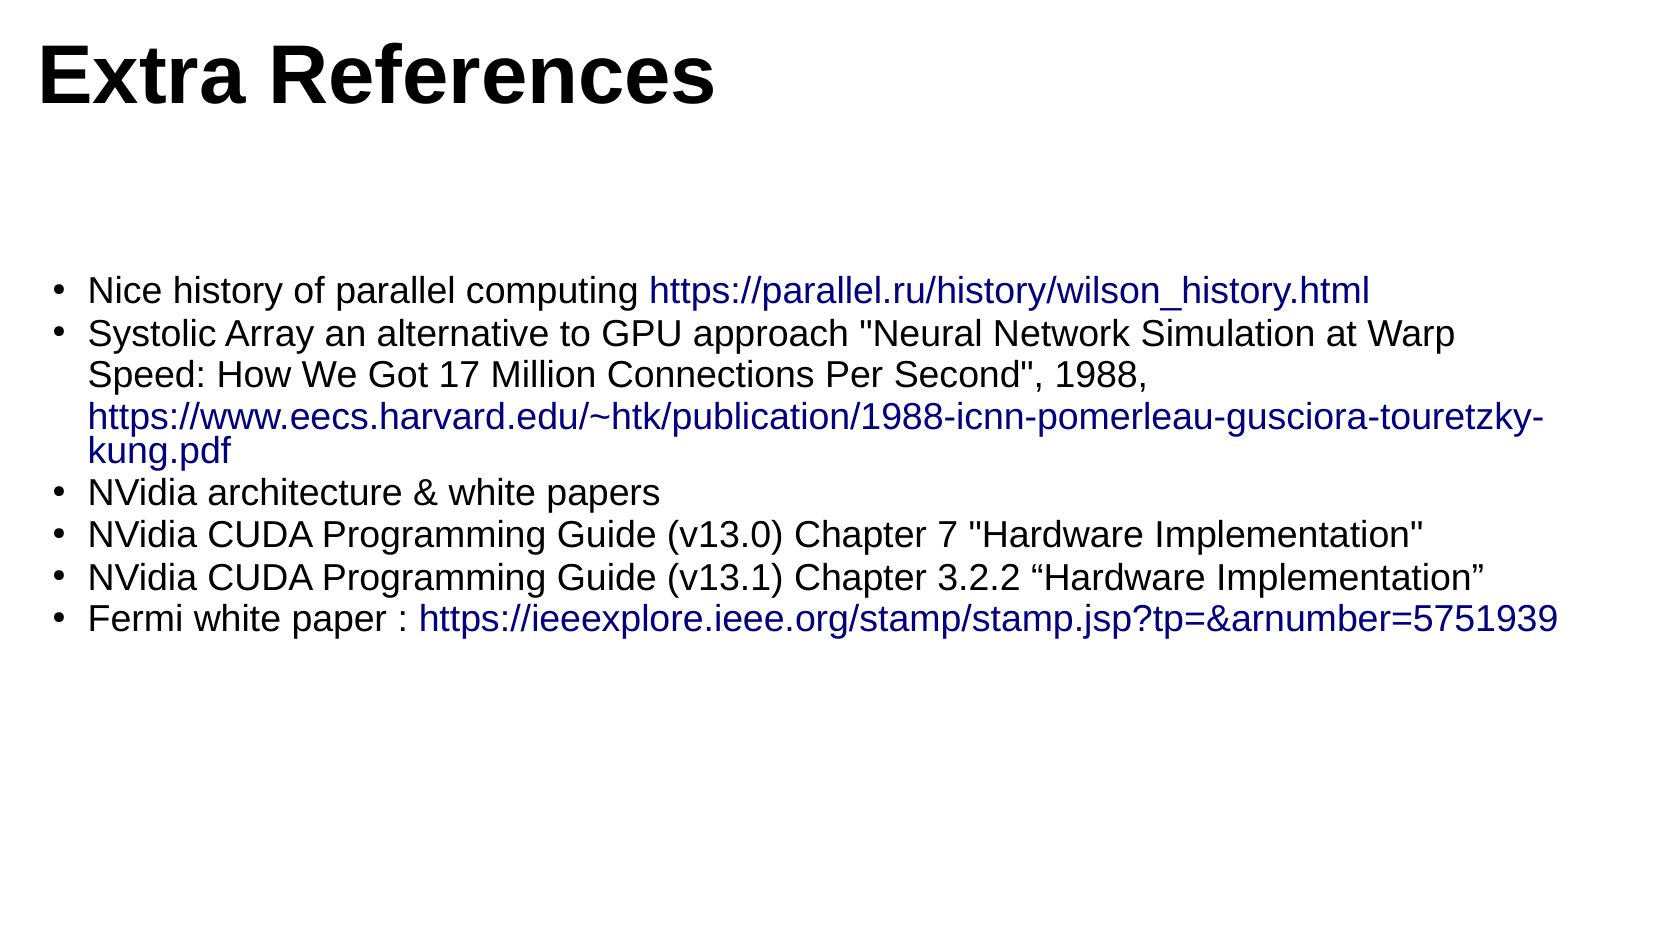

# Extra References
Nice history of parallel computing https://parallel.ru/history/wilson_history.html
Systolic Array an alternative to GPU approach "Neural Network Simulation at Warp Speed: How We Got 17 Million Connections Per Second", 1988, https://www.eecs.harvard.edu/~htk/publication/1988-icnn-pomerleau-gusciora-touretzky-kung.pdf
NVidia architecture & white papers
NVidia CUDA Programming Guide (v13.0) Chapter 7 "Hardware Implementation"
NVidia CUDA Programming Guide (v13.1) Chapter 3.2.2 “Hardware Implementation”
Fermi white paper : https://ieeexplore.ieee.org/stamp/stamp.jsp?tp=&arnumber=5751939